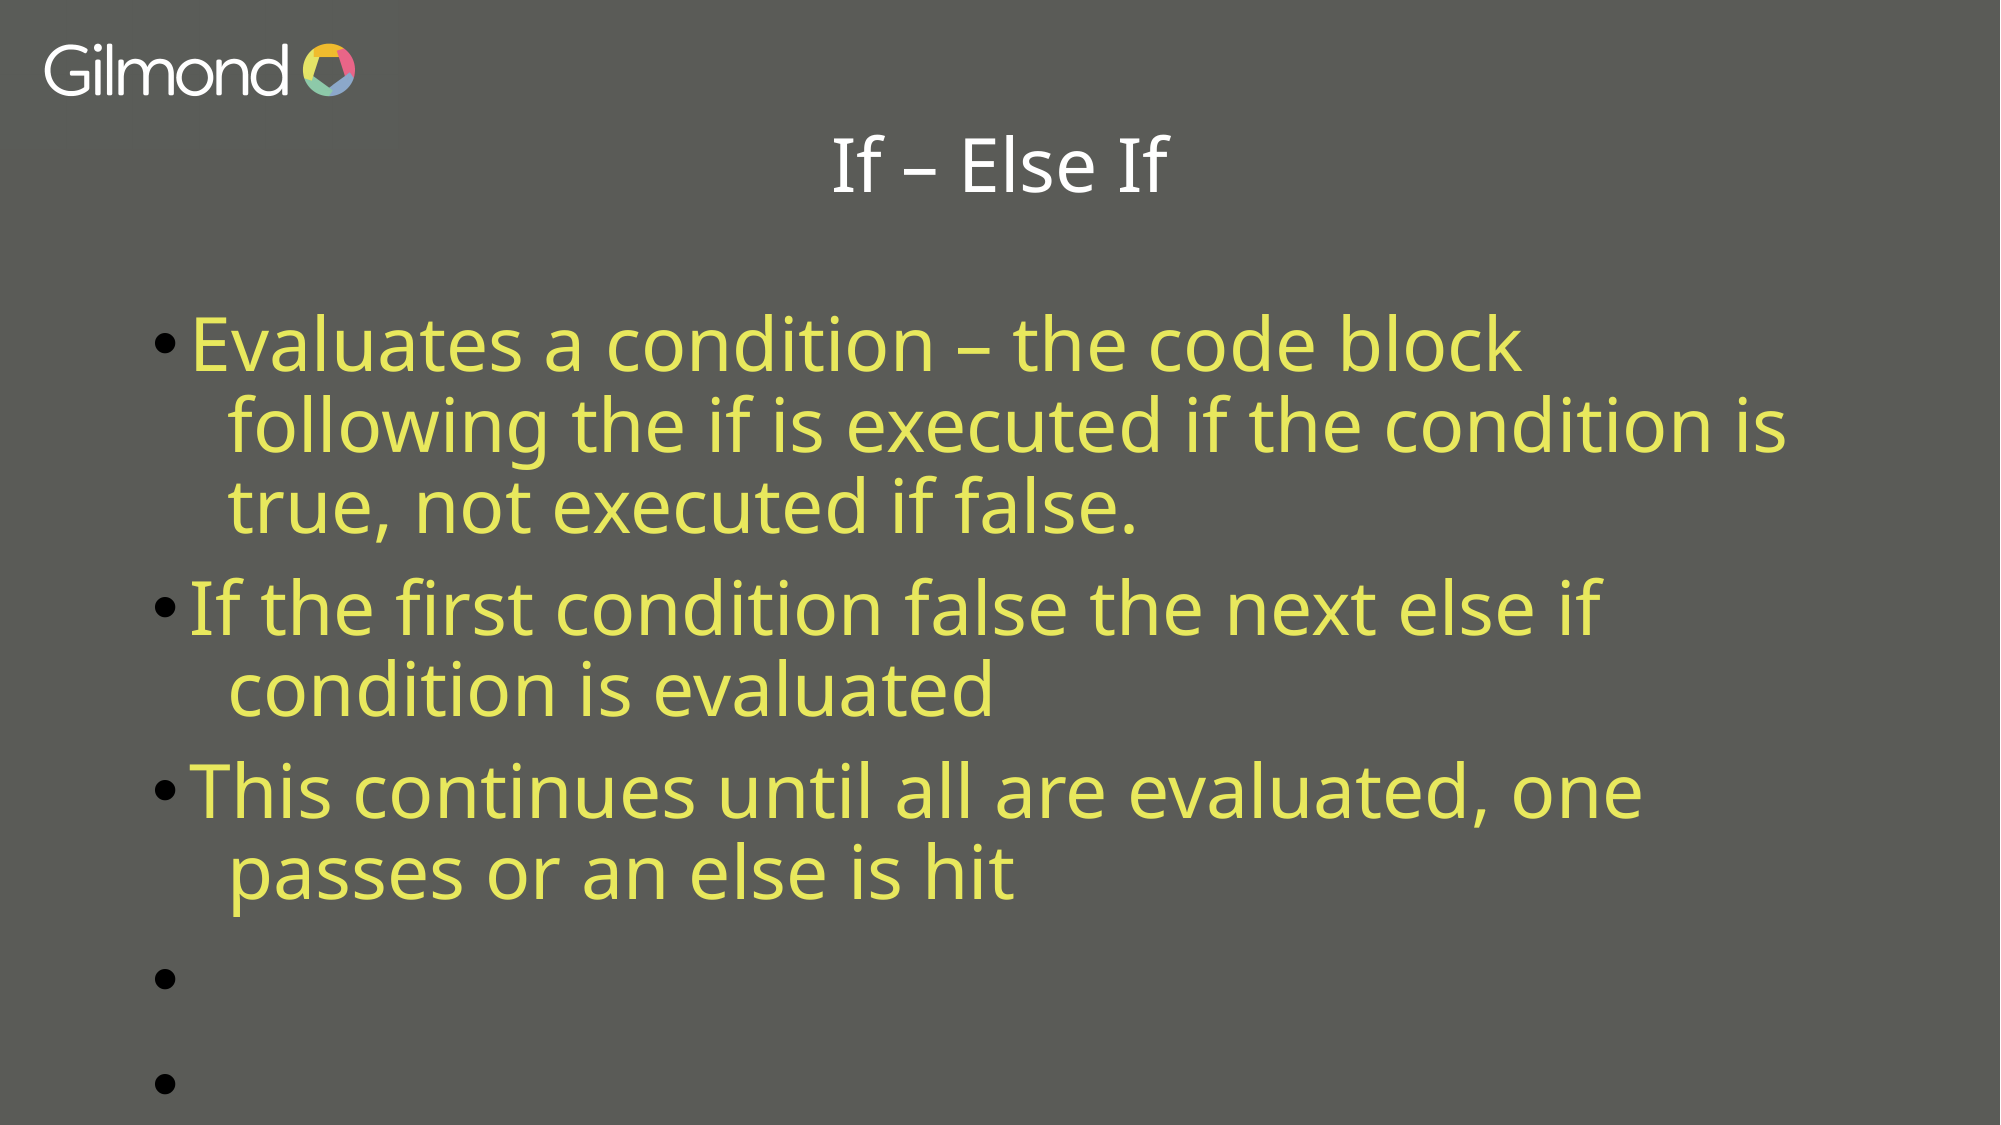

# If – Else If
Evaluates a condition – the code block following the if is executed if the condition is true, not executed if false.
If the first condition false the next else if condition is evaluated
This continues until all are evaluated, one passes or an else is hit